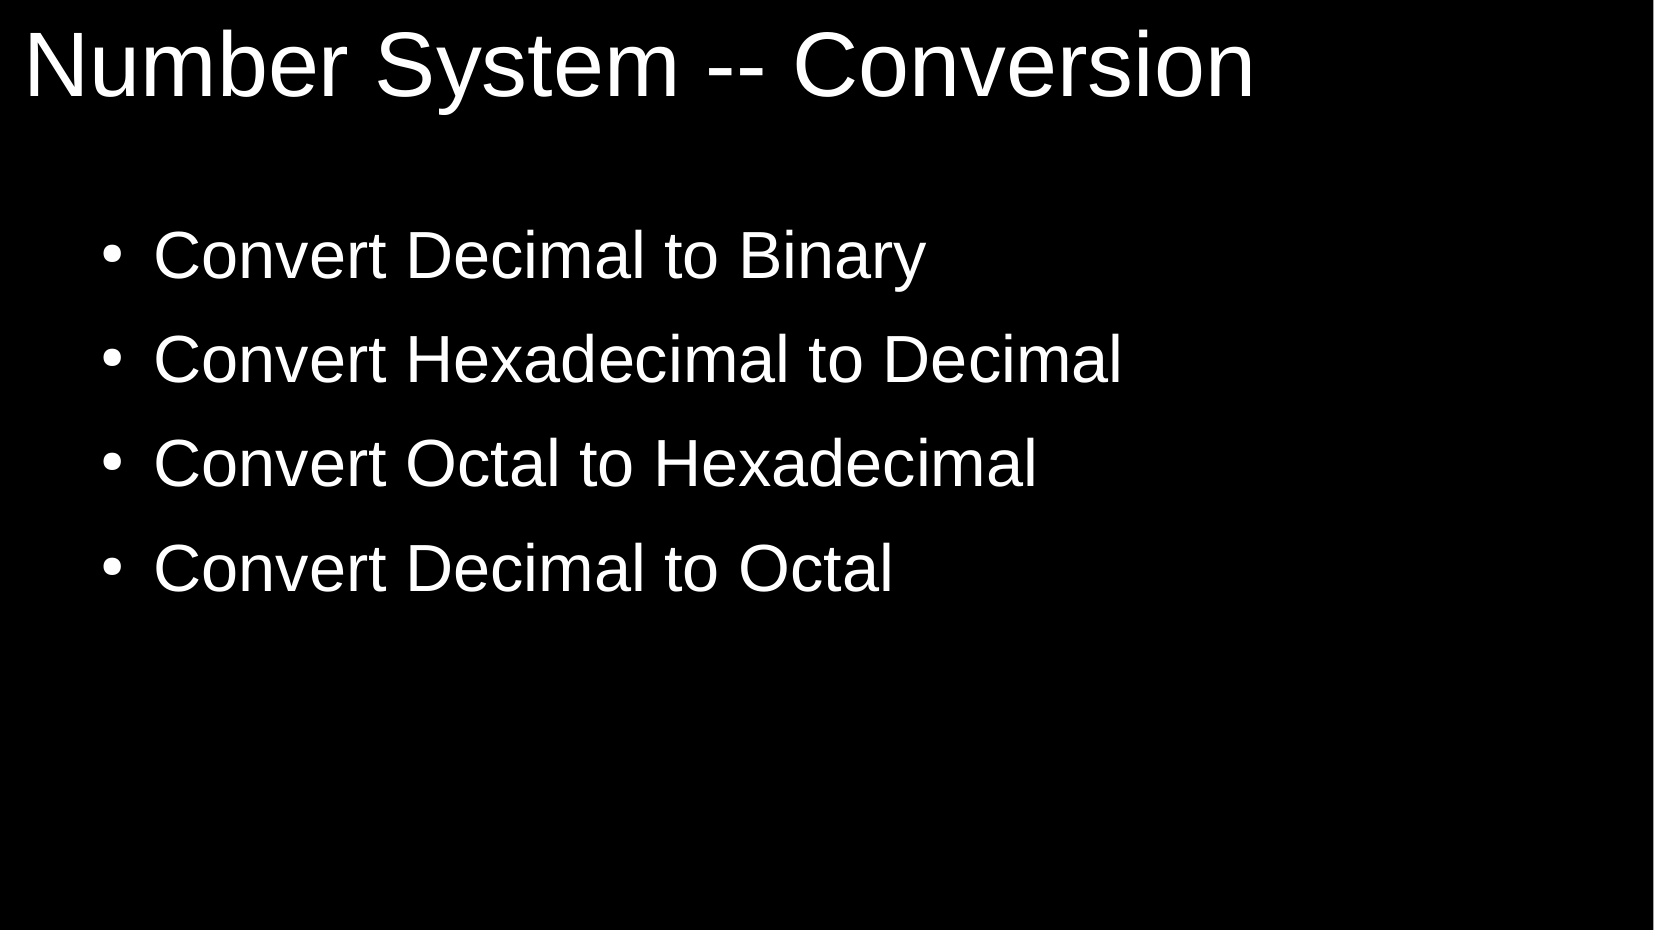

# Number System -- Conversion
Convert Decimal to Binary
Convert Hexadecimal to Decimal
Convert Octal to Hexadecimal
Convert Decimal to Octal